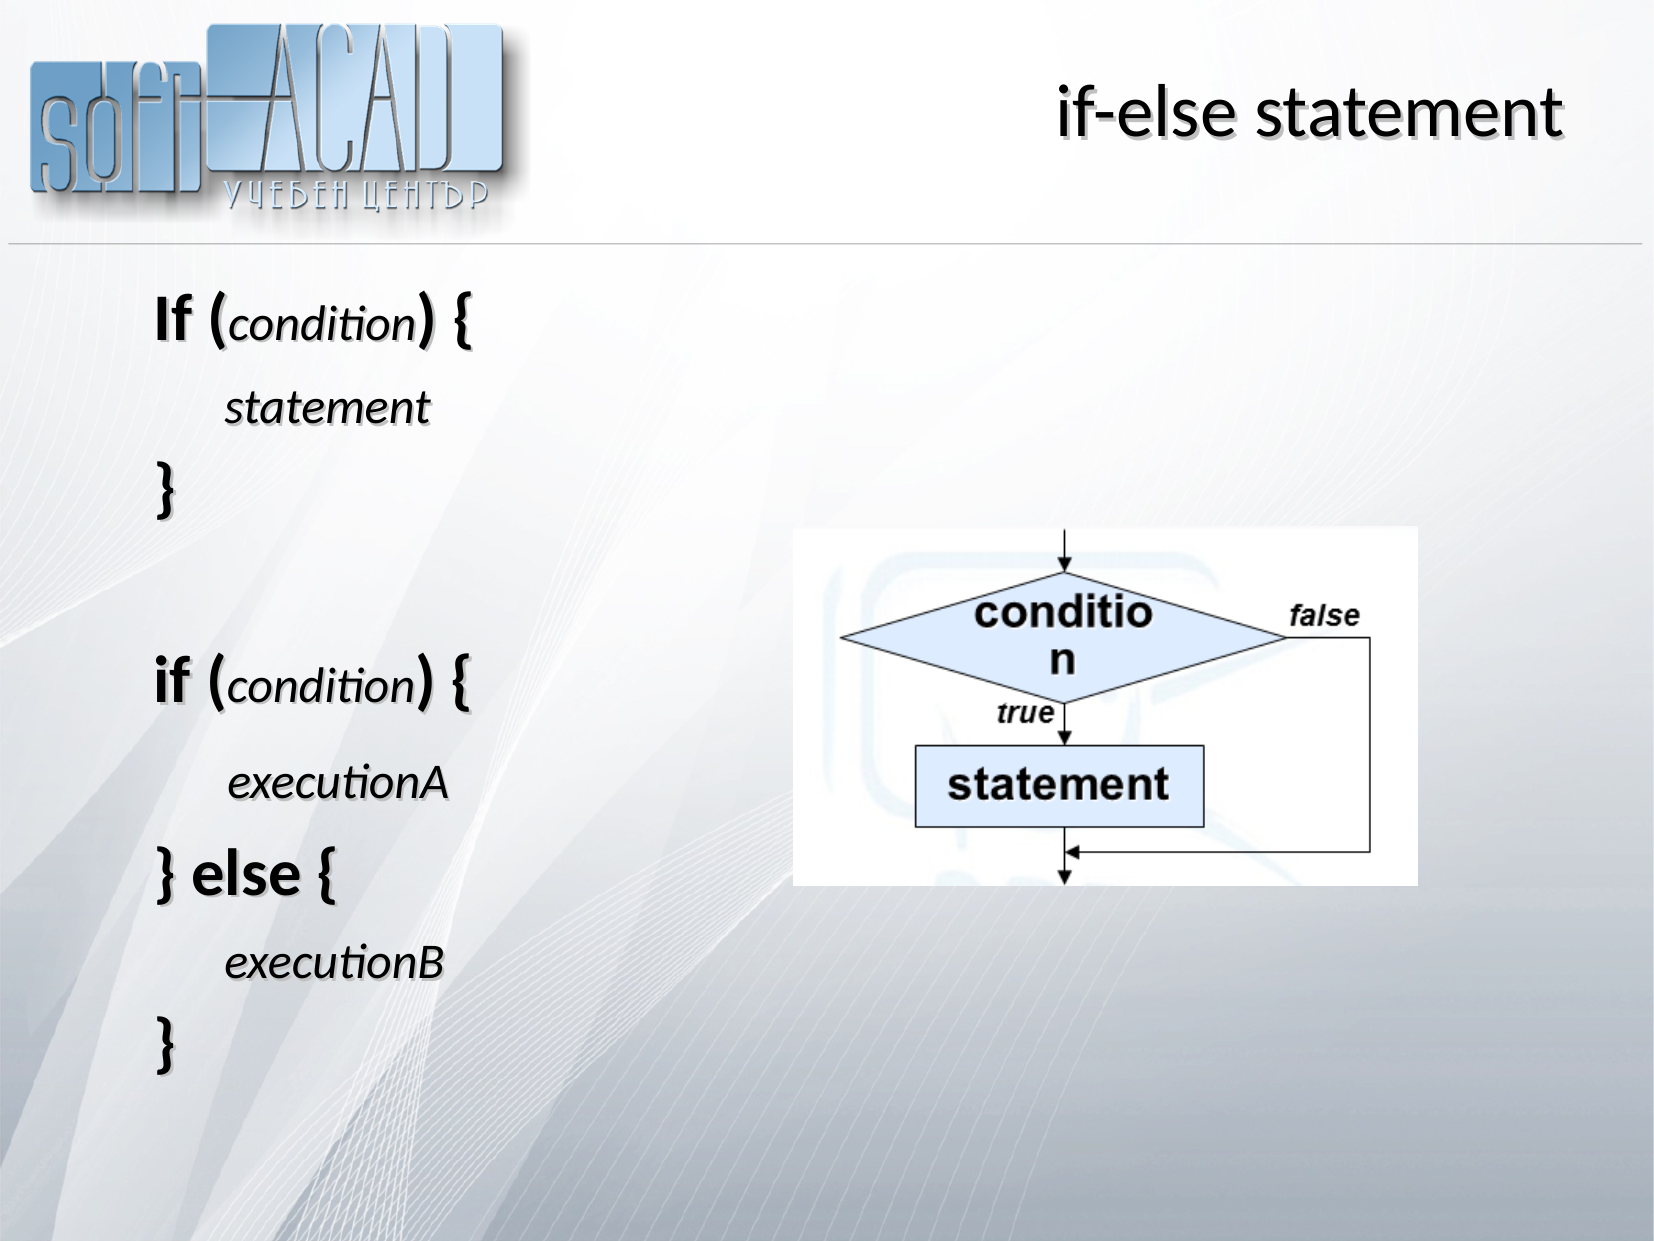

# if-else statement
If (condition) {
statement
}
if (condition) {
 	executionA
} else {
executionB
}